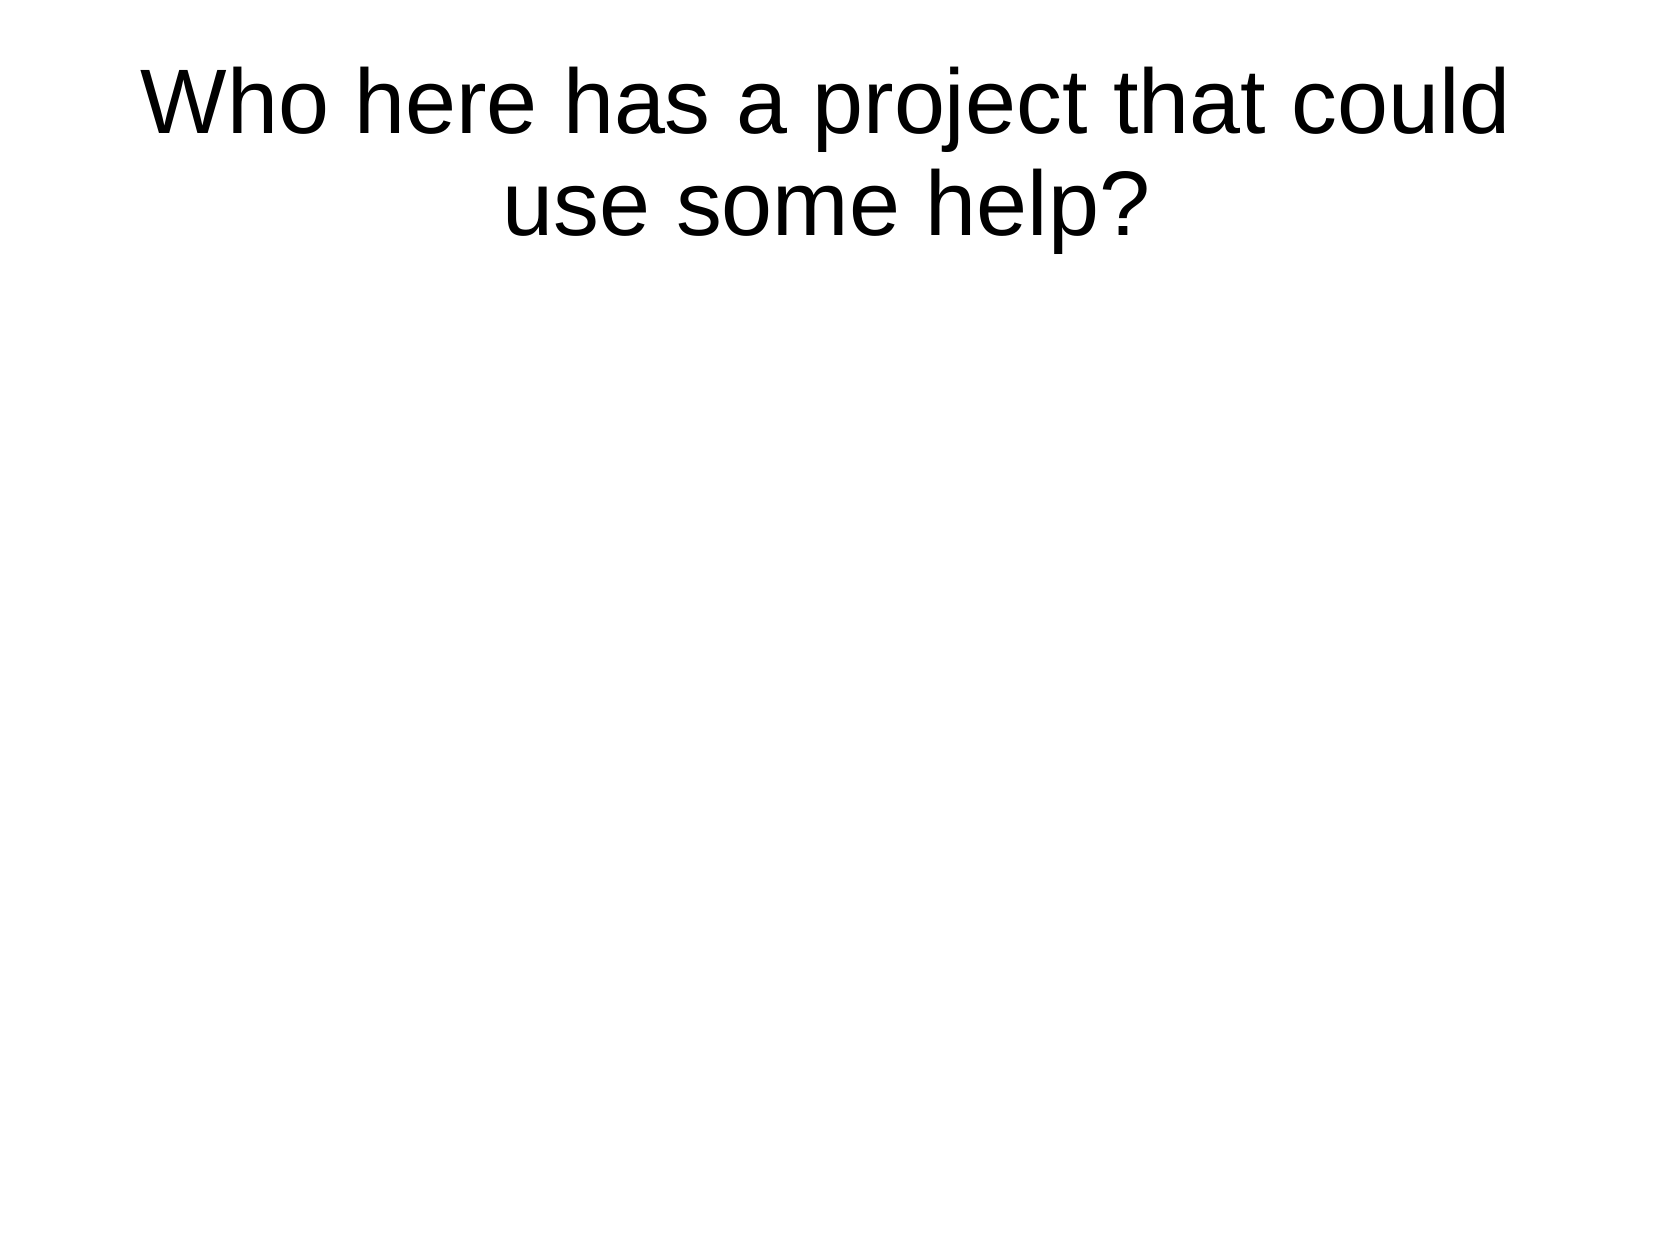

# Who here has a project that could use some help?